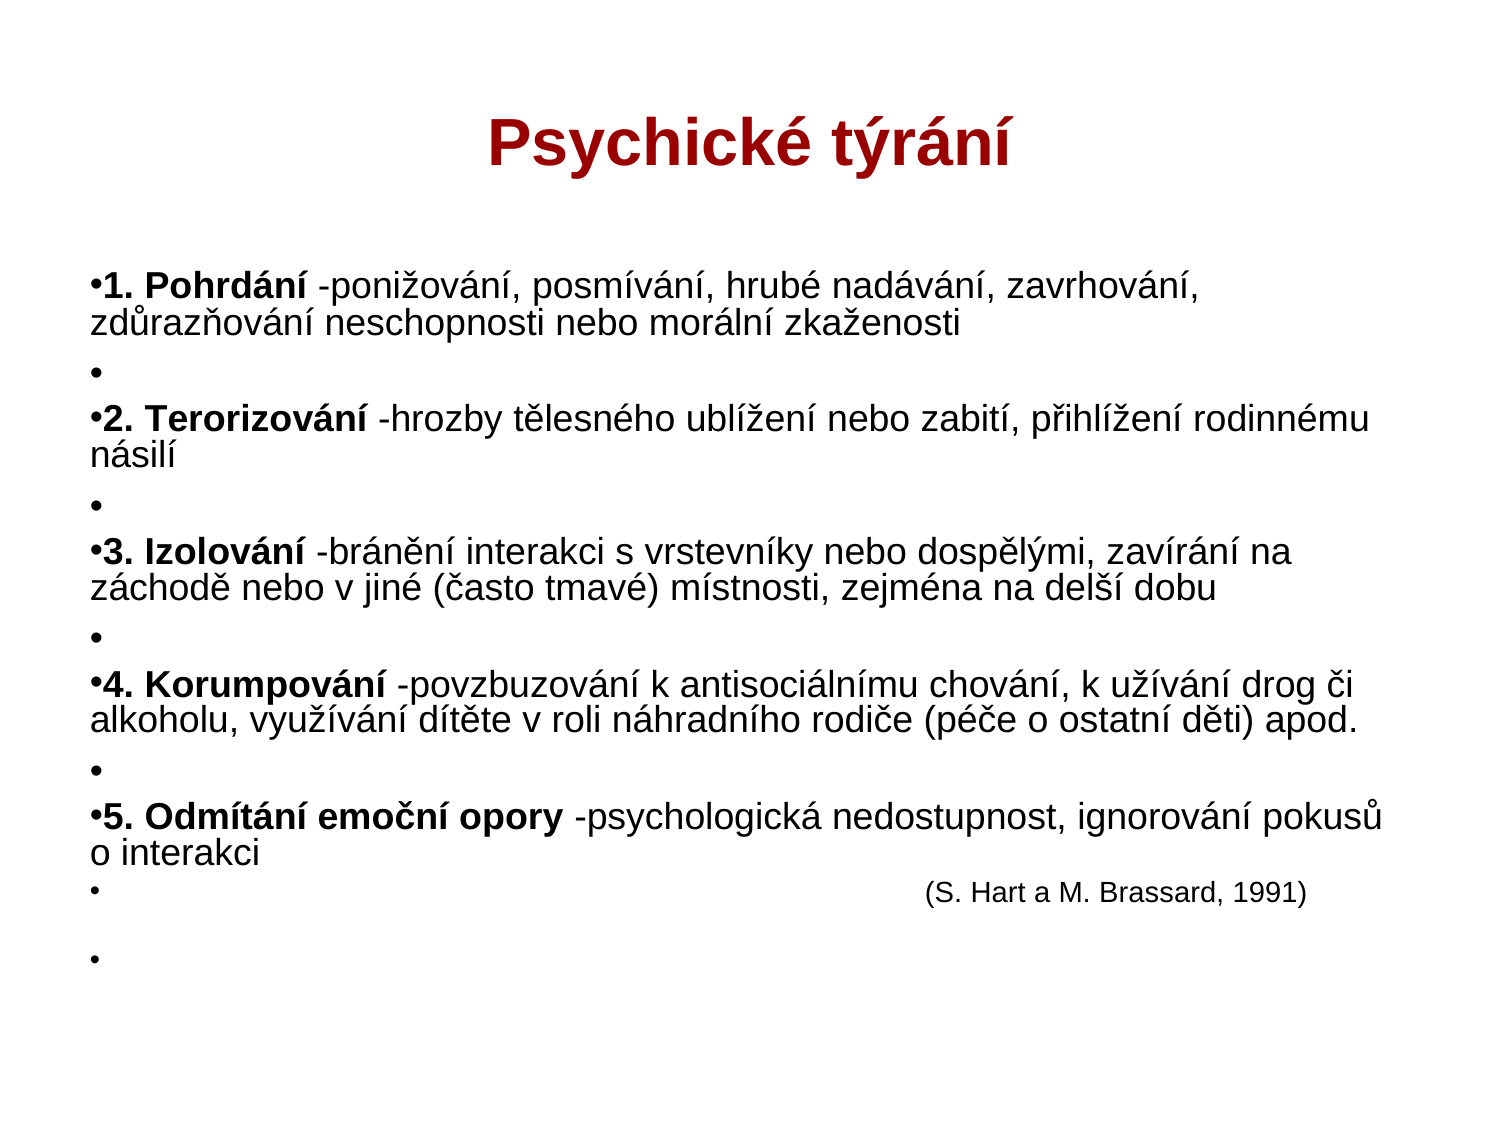

# Psychické týrání
1. Pohrdání -ponižování, posmívání, hrubé nadávání, zavrhování, zdůrazňování neschopnosti nebo morální zkaženosti
2. Terorizování -hrozby tělesného ublížení nebo zabití, přihlížení rodinnému násilí
3. Izolování -bránění interakci s vrstevníky nebo dospělými, zavírání na záchodě nebo v jiné (často tmavé) místnosti, zejména na delší dobu
4. Korumpování -povzbuzování k antisociálnímu chování, k užívání drog či alkoholu, využívání dítěte v roli náhradního rodiče (péče o ostatní děti) apod.
5. Odmítání emoční opory -psychologická nedostupnost, ignorování pokusů o interakci
 (S. Hart a M. Brassard, 1991)